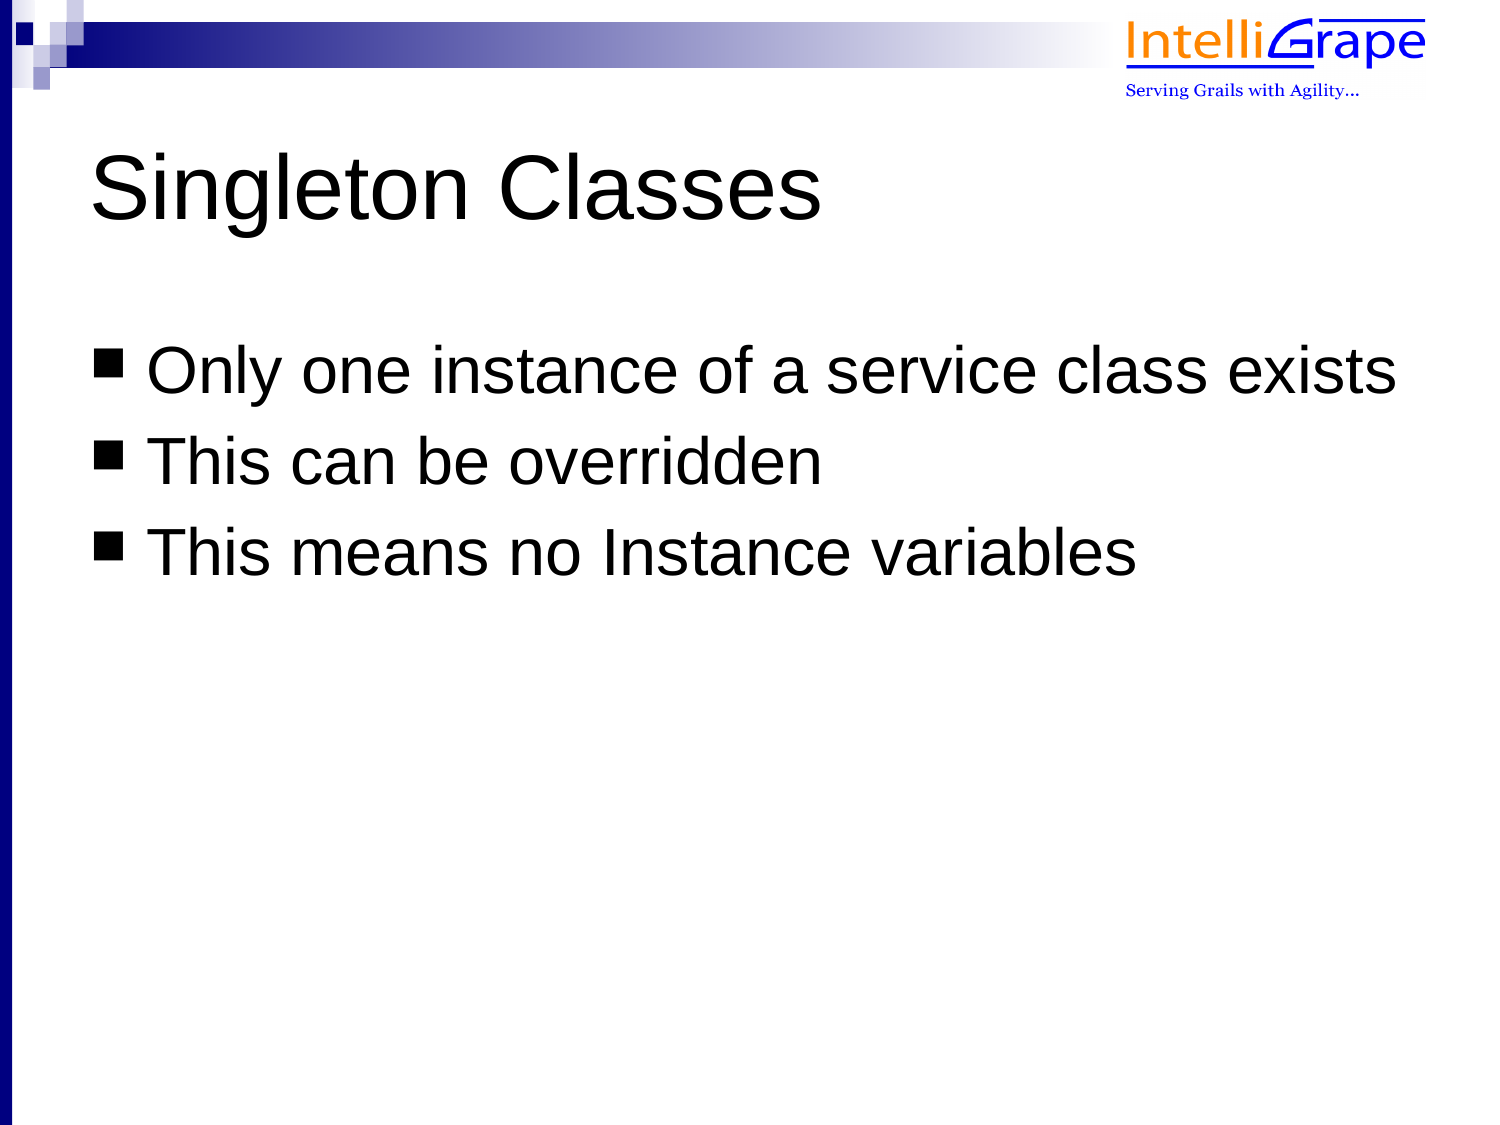

# Singleton Classes
Only one instance of a service class exists
This can be overridden
This means no Instance variables